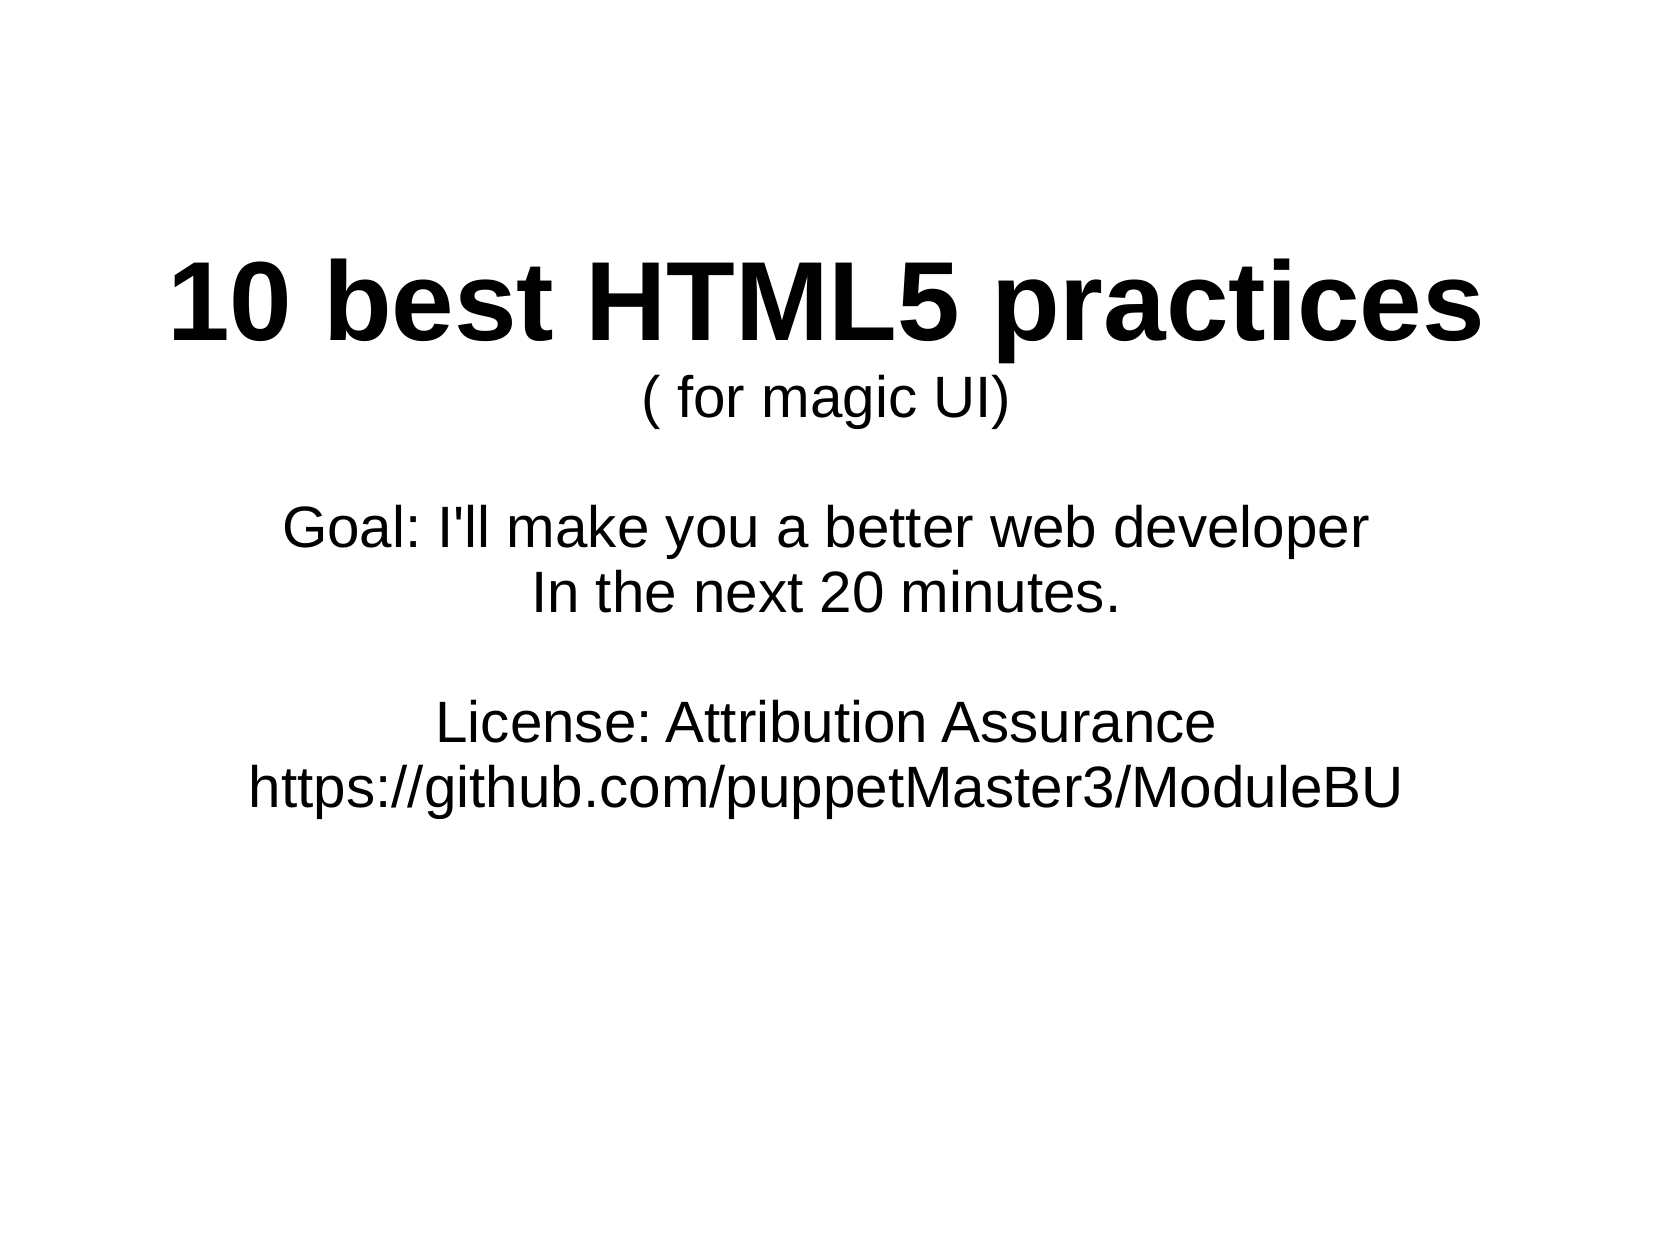

# 10 best HTML5 practices
( for magic UI)
Goal: I'll make you a better web developer
In the next 20 minutes.
License: Attribution Assurance
https://github.com/puppetMaster3/ModuleBU